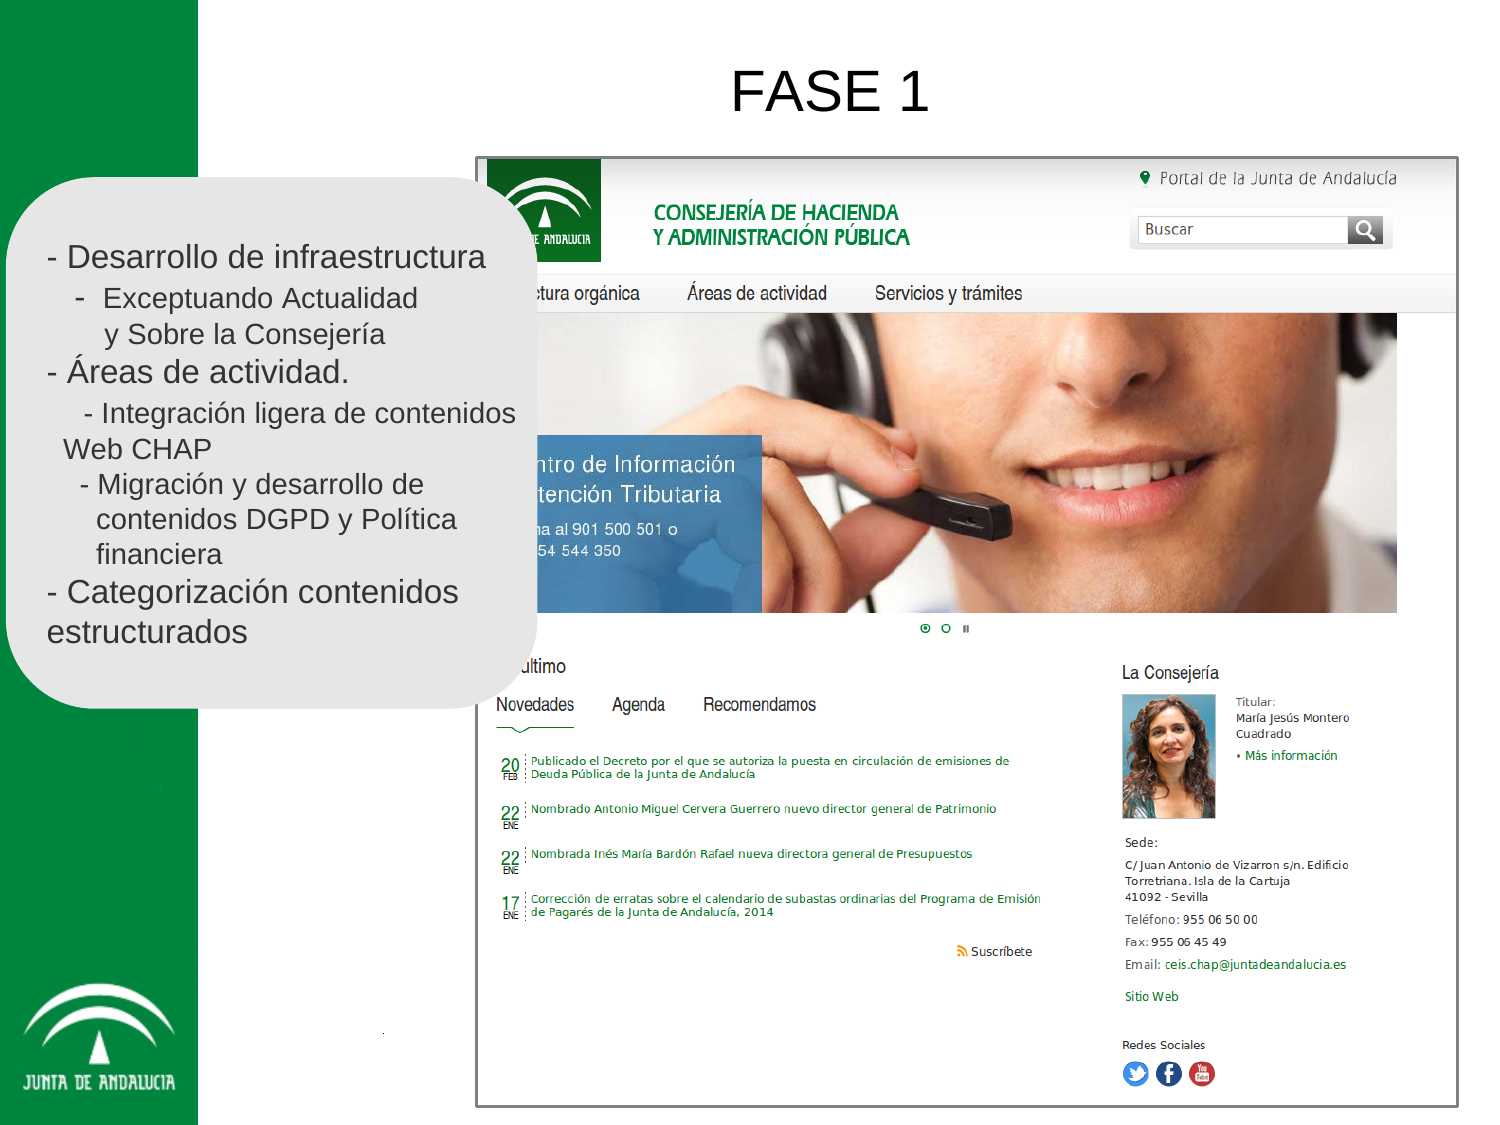

# FASE 1
- Desarrollo de infraestructura
 - Exceptuando Actualidad
 y Sobre la Consejería
- Áreas de actividad.
 - Integración ligera de contenidos
 Web CHAP
 - Migración y desarrollo de
 contenidos DGPD y Política
 financiera
- Categorización contenidos
estructurados